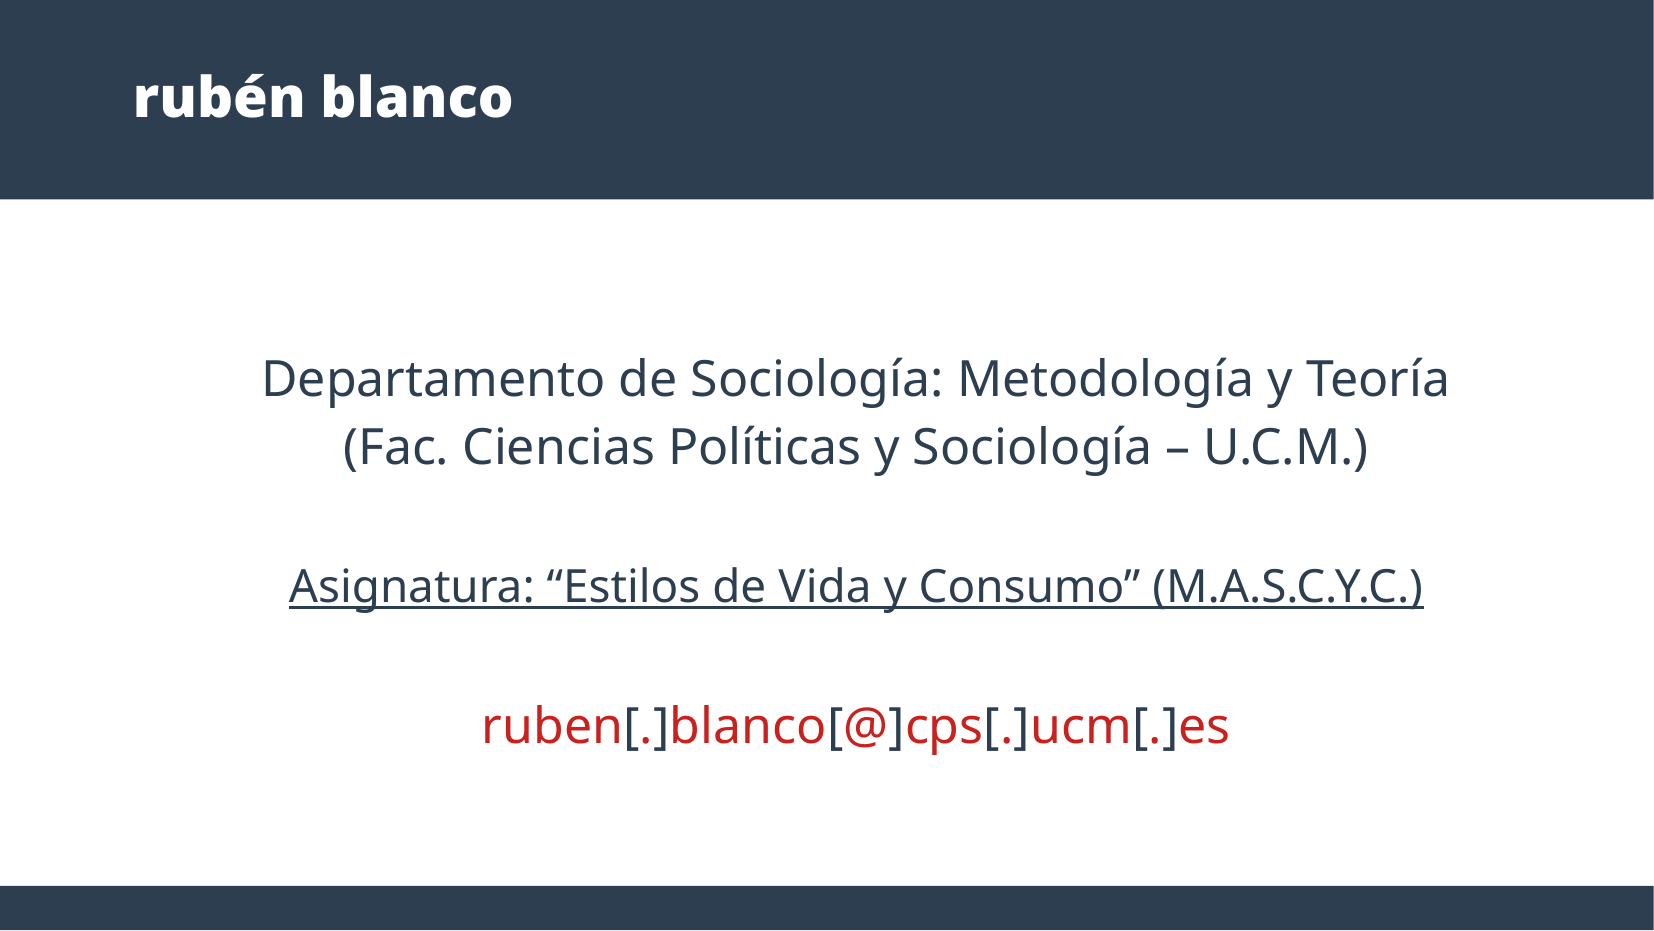

# rubén blanco
Departamento de Sociología: Metodología y Teoría
(Fac. Ciencias Políticas y Sociología – U.C.M.)
Asignatura: “Estilos de Vida y Consumo” (M.A.S.C.Y.C.)
ruben[.]blanco[@]cps[.]ucm[.]es